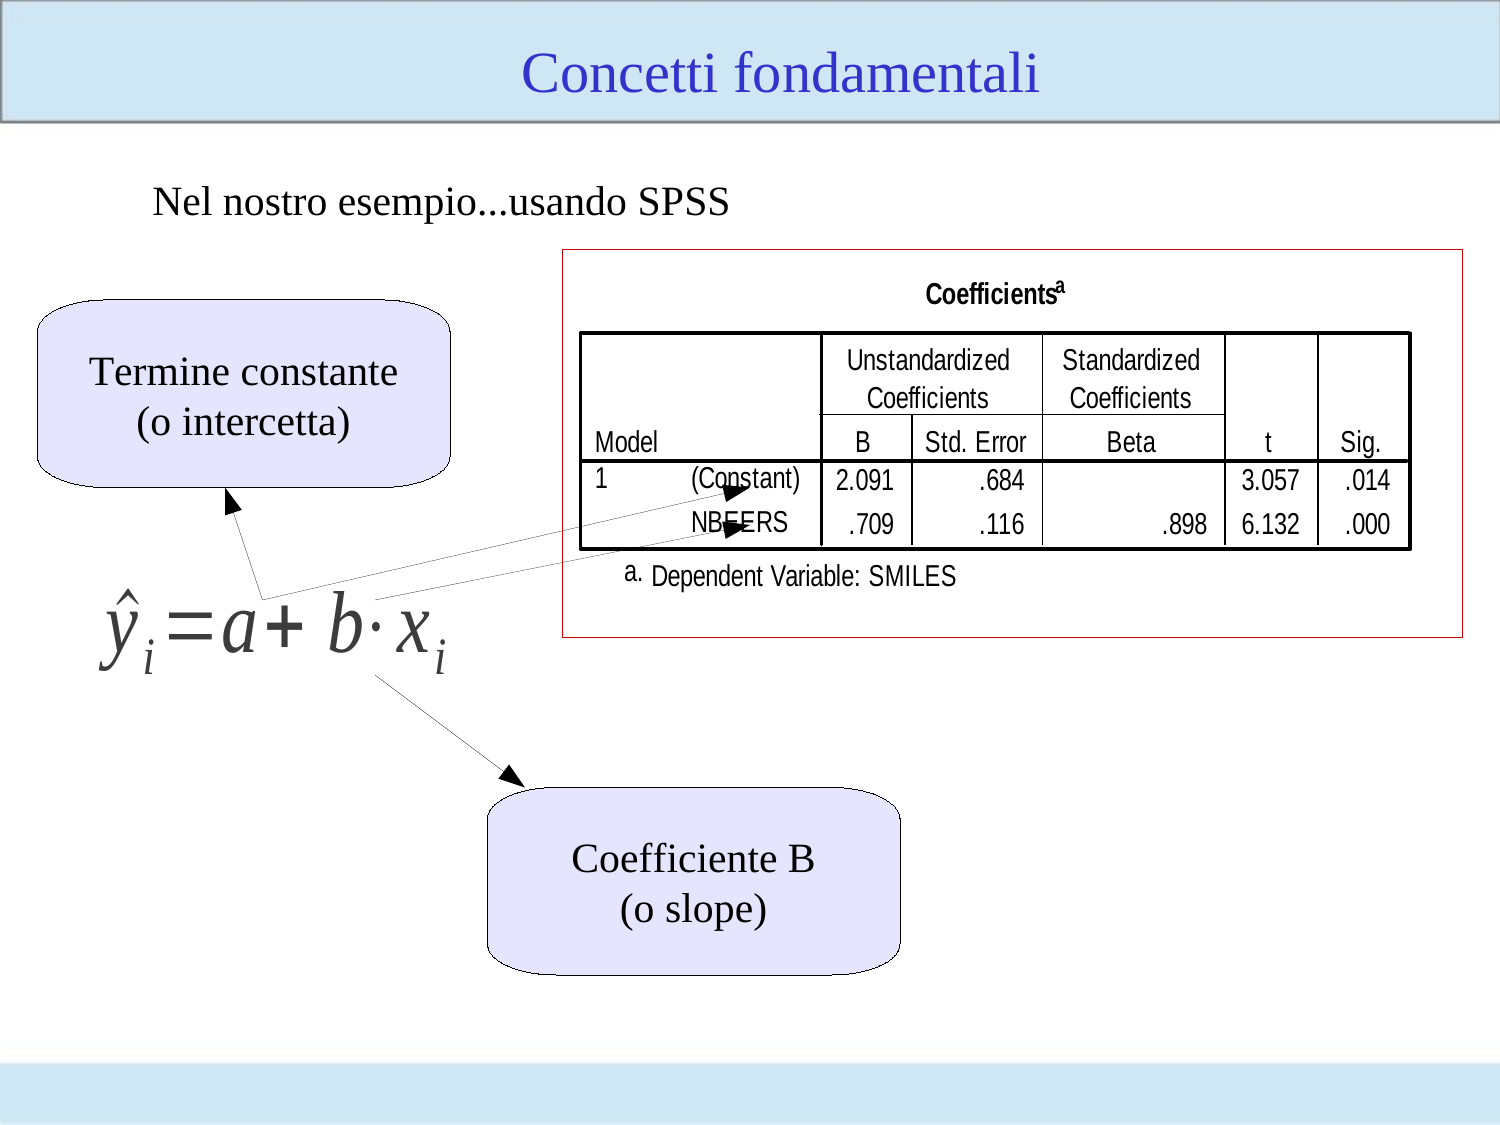

# Concetti fondamentali
Nel nostro esempio...usando SPSS
Termine constante
(o intercetta)
Coefficiente B
(o slope)
56